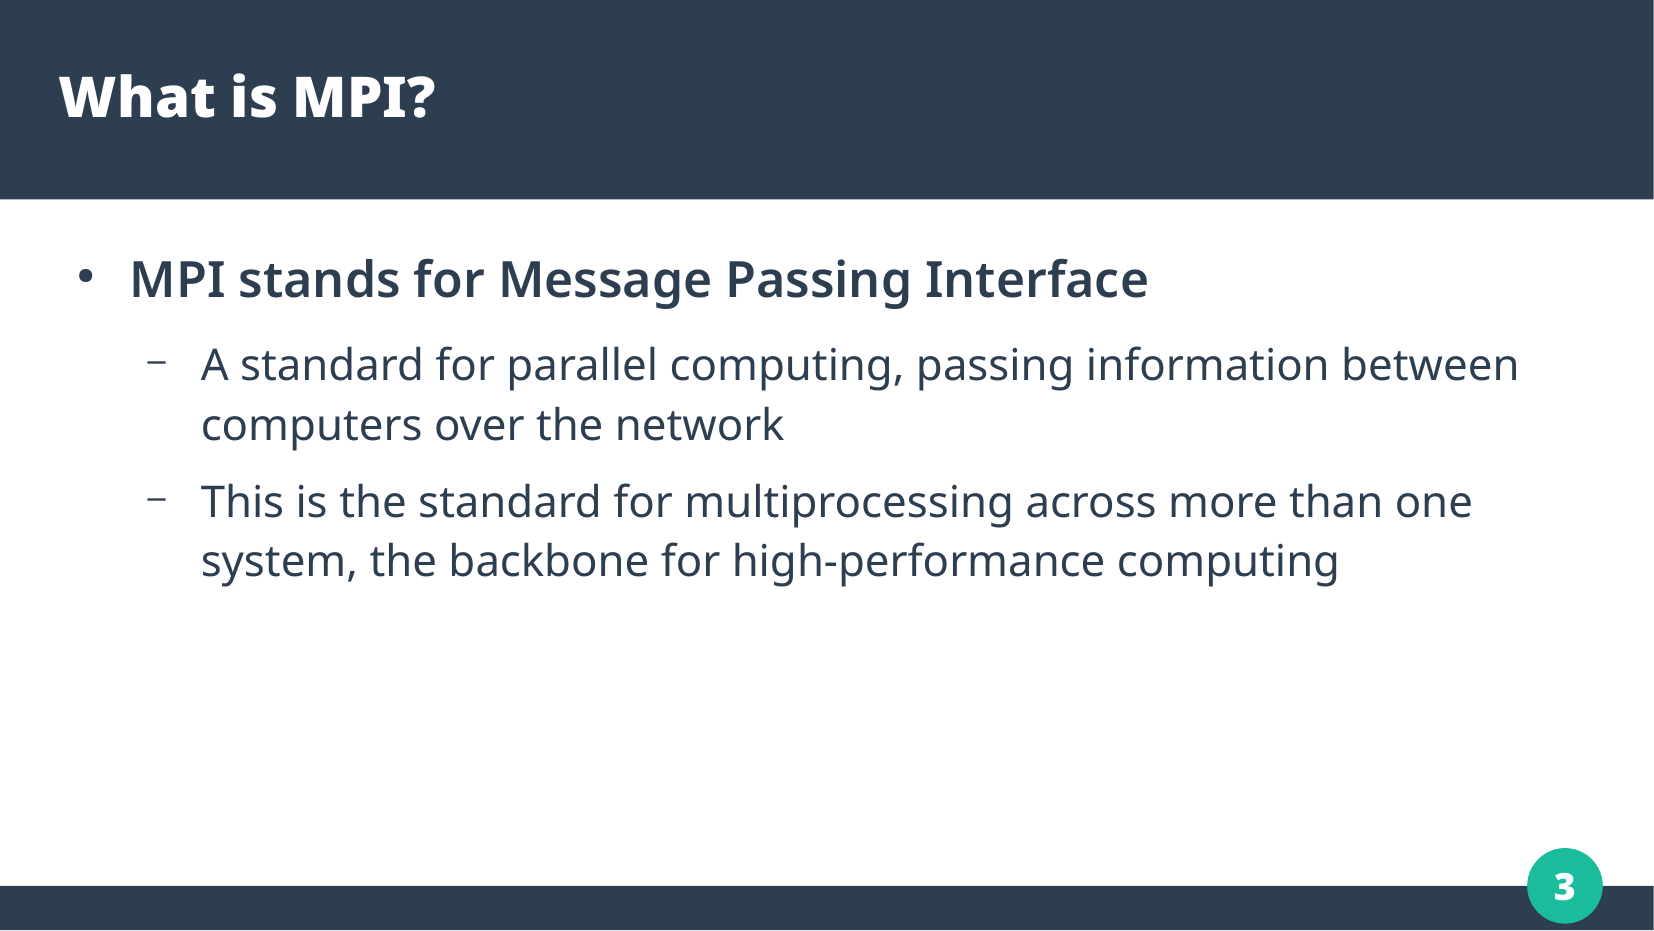

# What is MPI?
MPI stands for Message Passing Interface
A standard for parallel computing, passing information between computers over the network
This is the standard for multiprocessing across more than one system, the backbone for high-performance computing